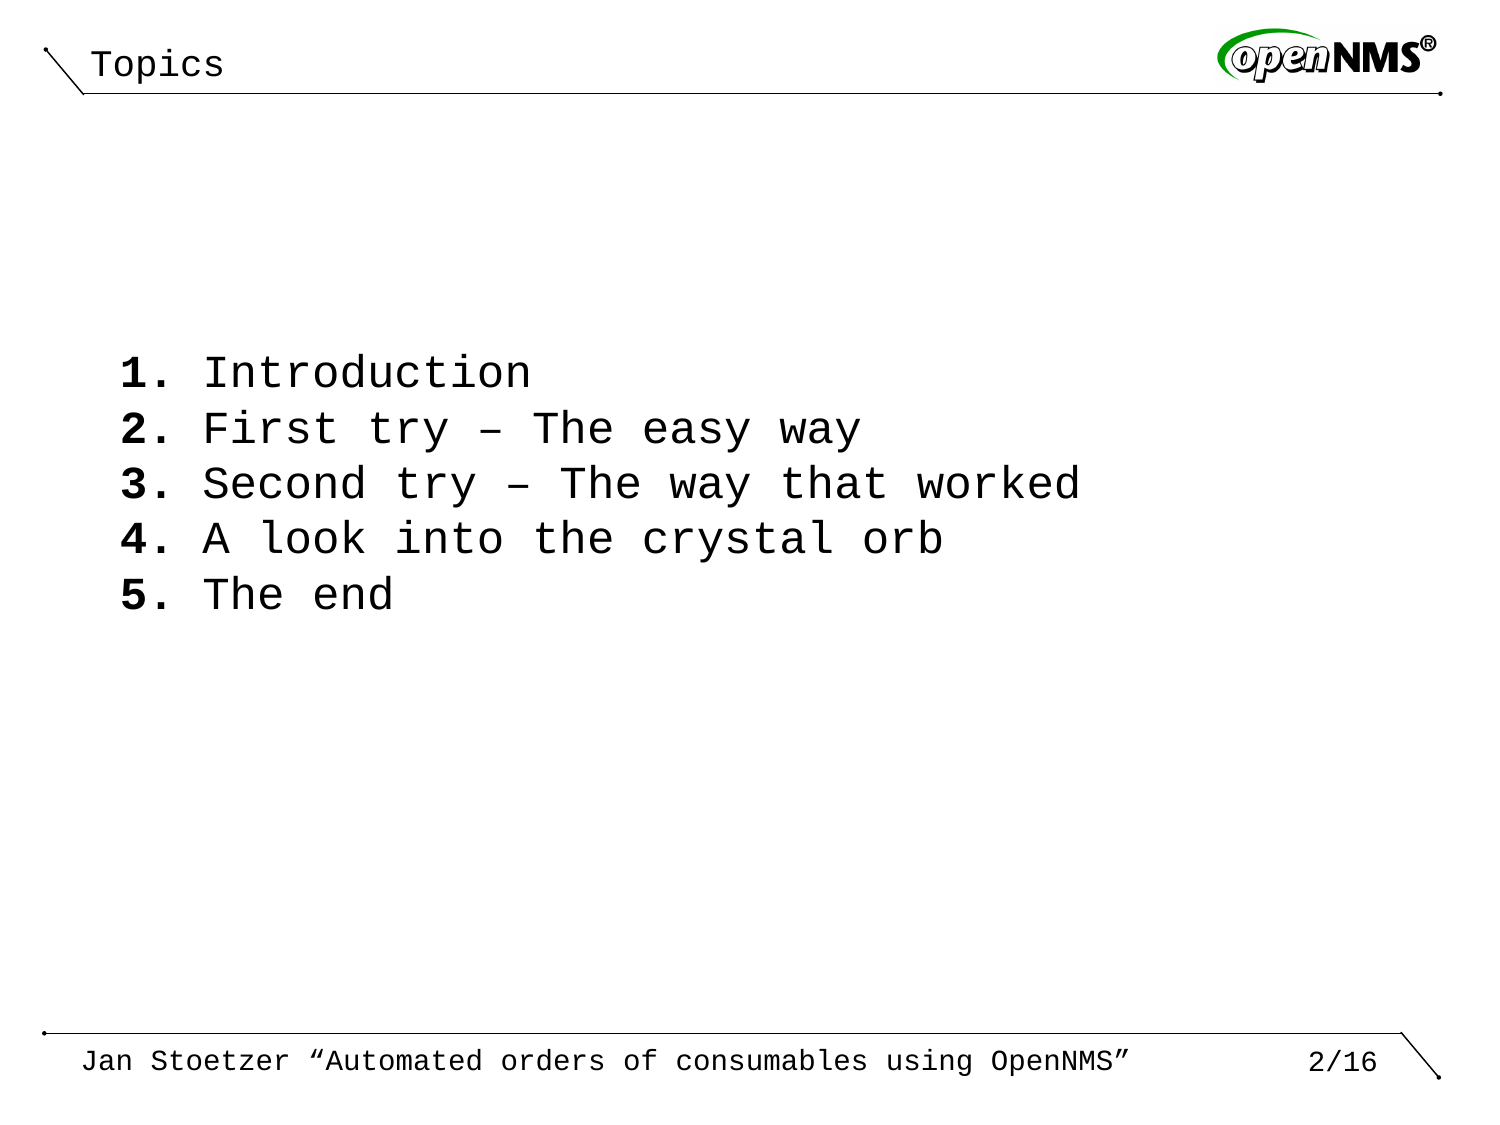

# Topics
1. Introduction
2. First try – The easy way
3. Second try – The way that worked
4. A look into the crystal orb
5. The end